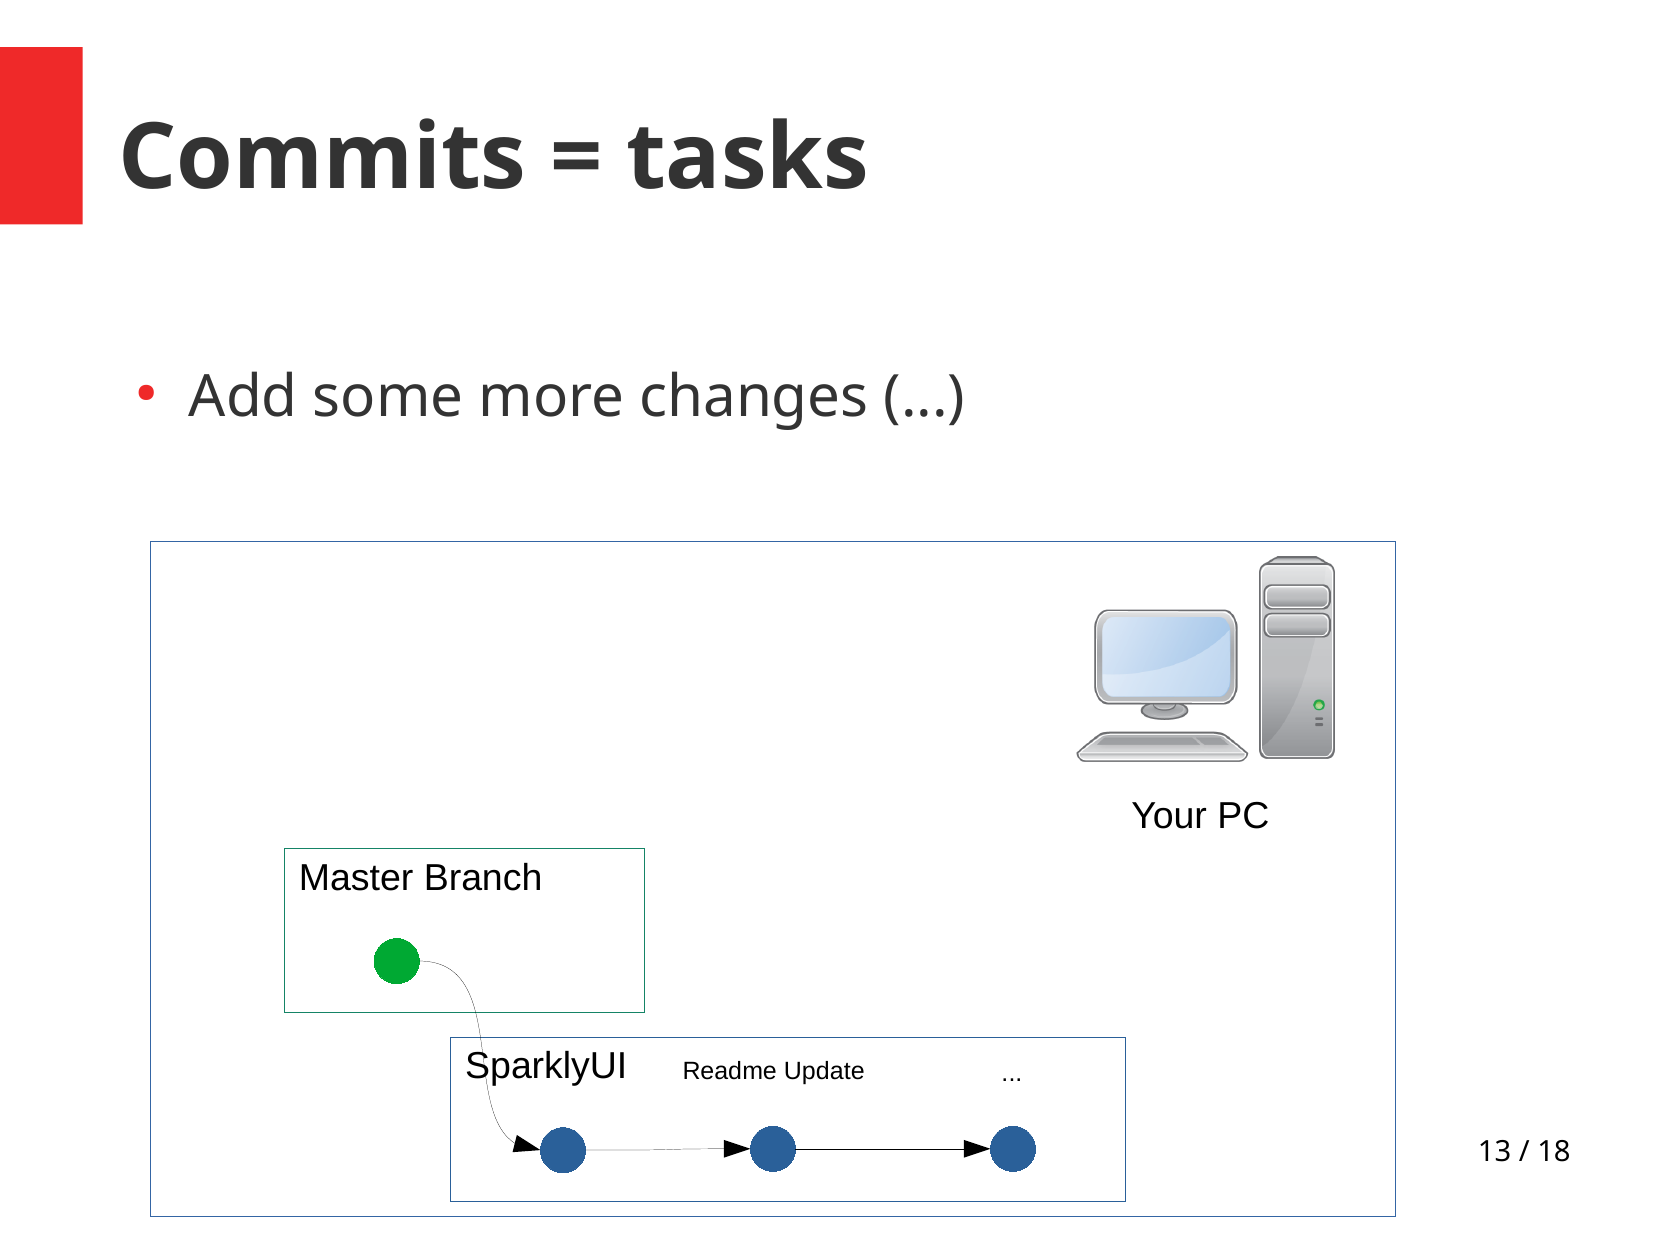

# Commits = tasks
Add some more changes (...)
Your PC
Master Branch
SparklyUI
Readme Update
...
13